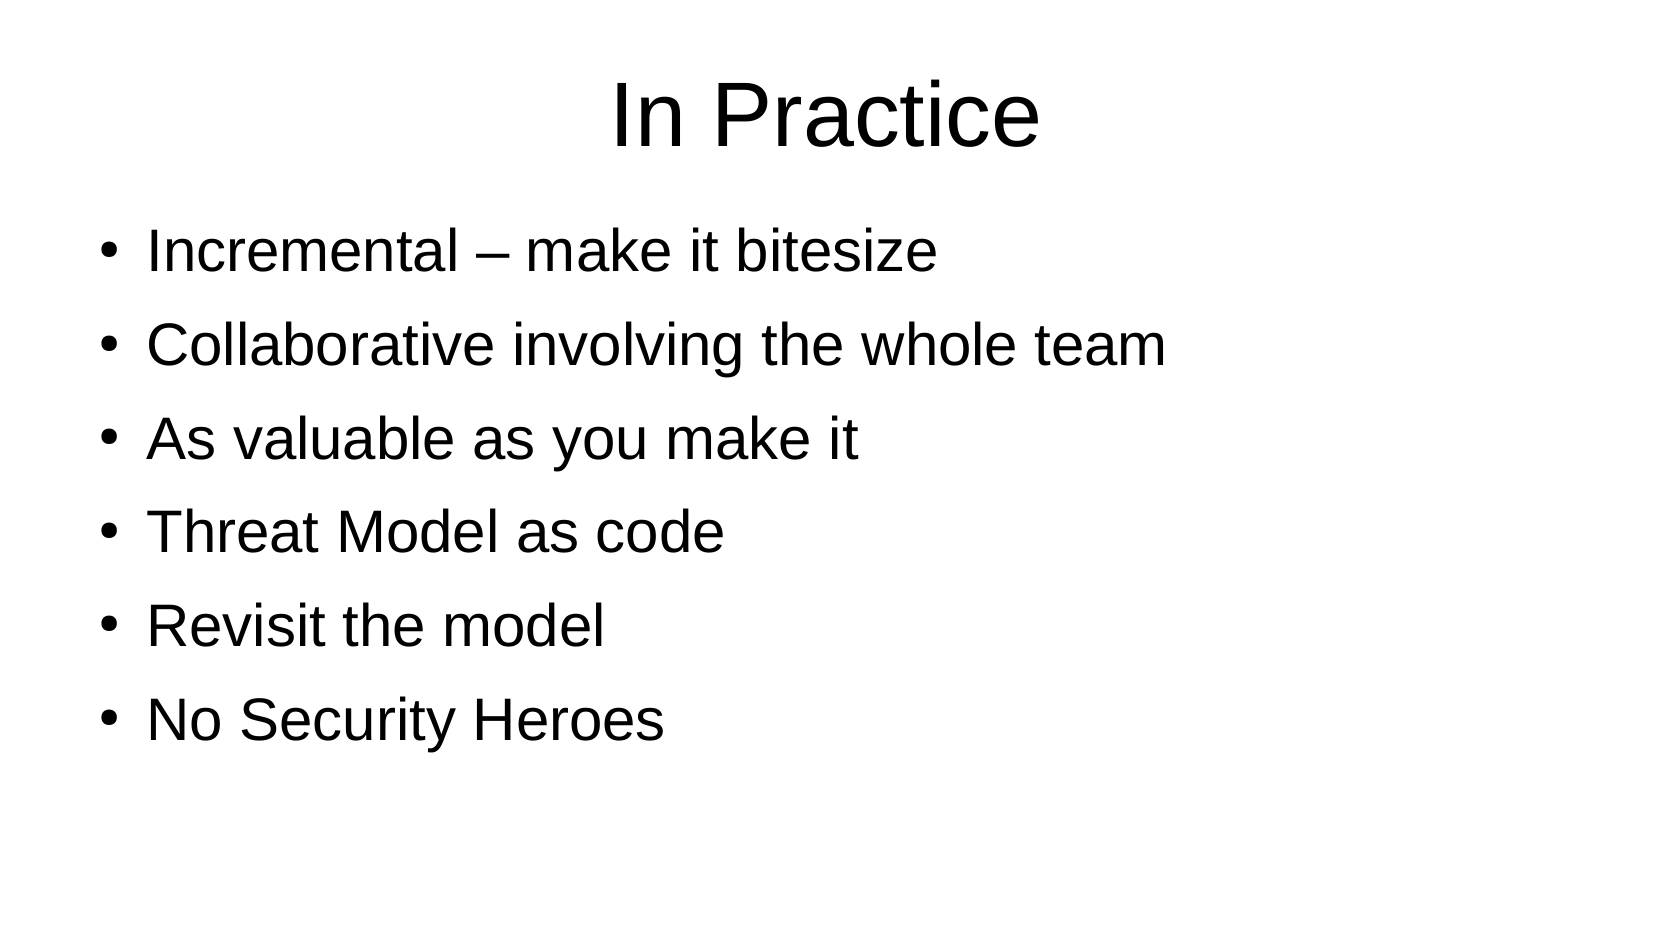

# In Practice
Incremental – make it bitesize
Collaborative involving the whole team
As valuable as you make it
Threat Model as code
Revisit the model
No Security Heroes